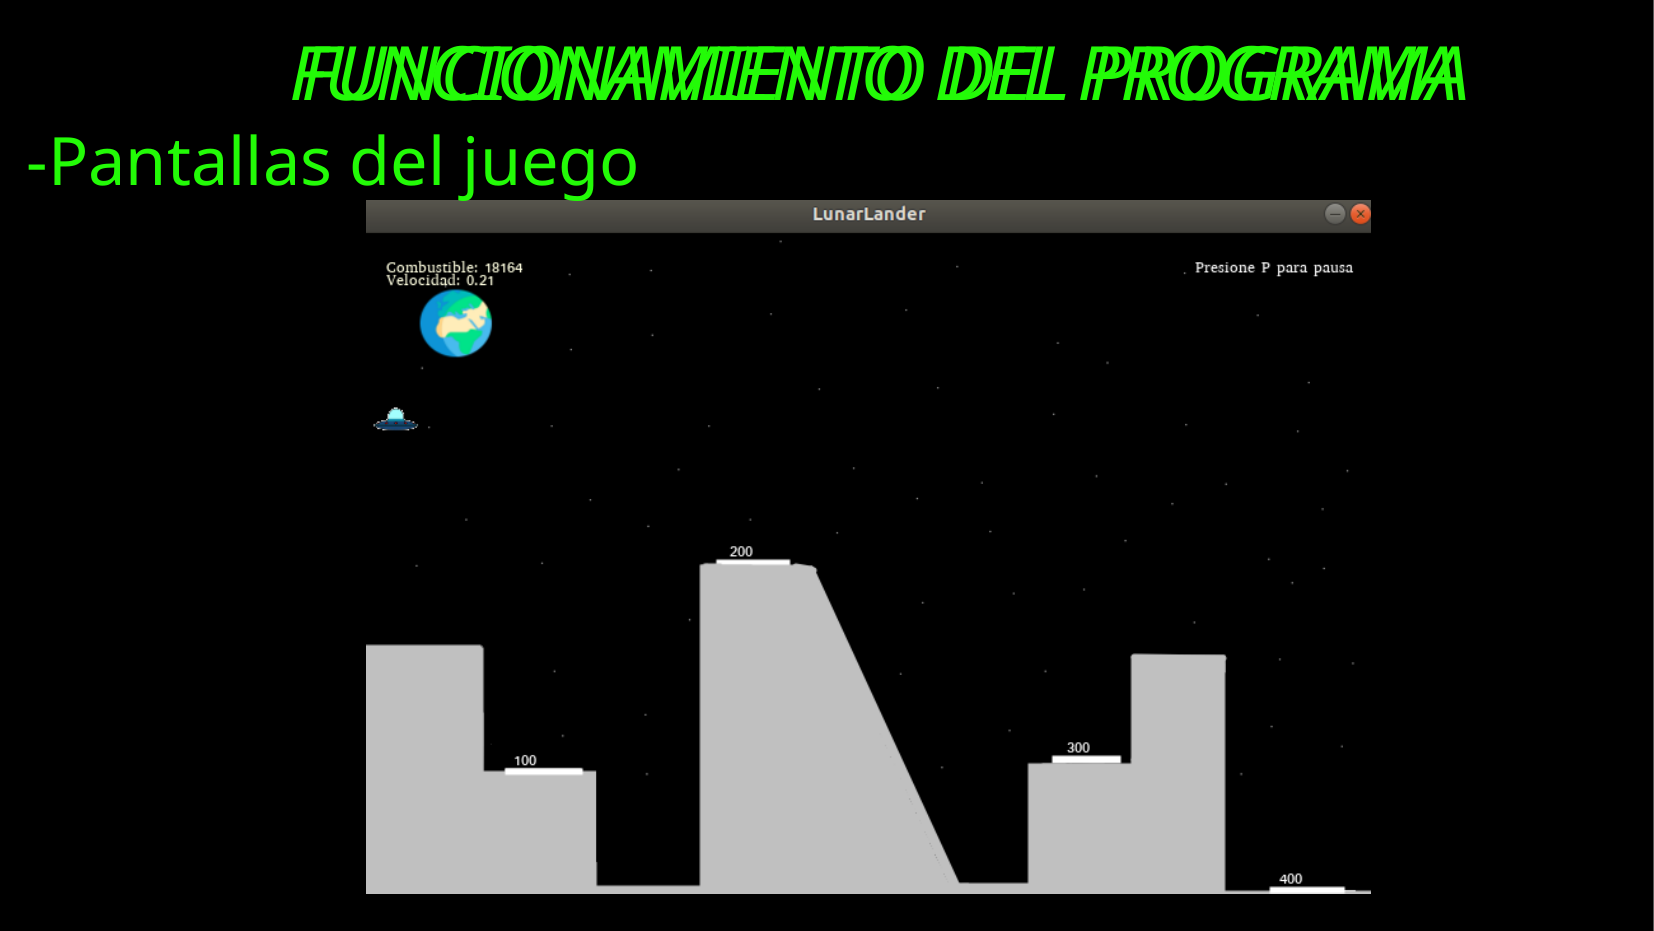

FUNCIONAMIENTO DEL PROGRAMA
FUNCIONAMIENTO DEL PROGRAMA
-Pantallas del juego